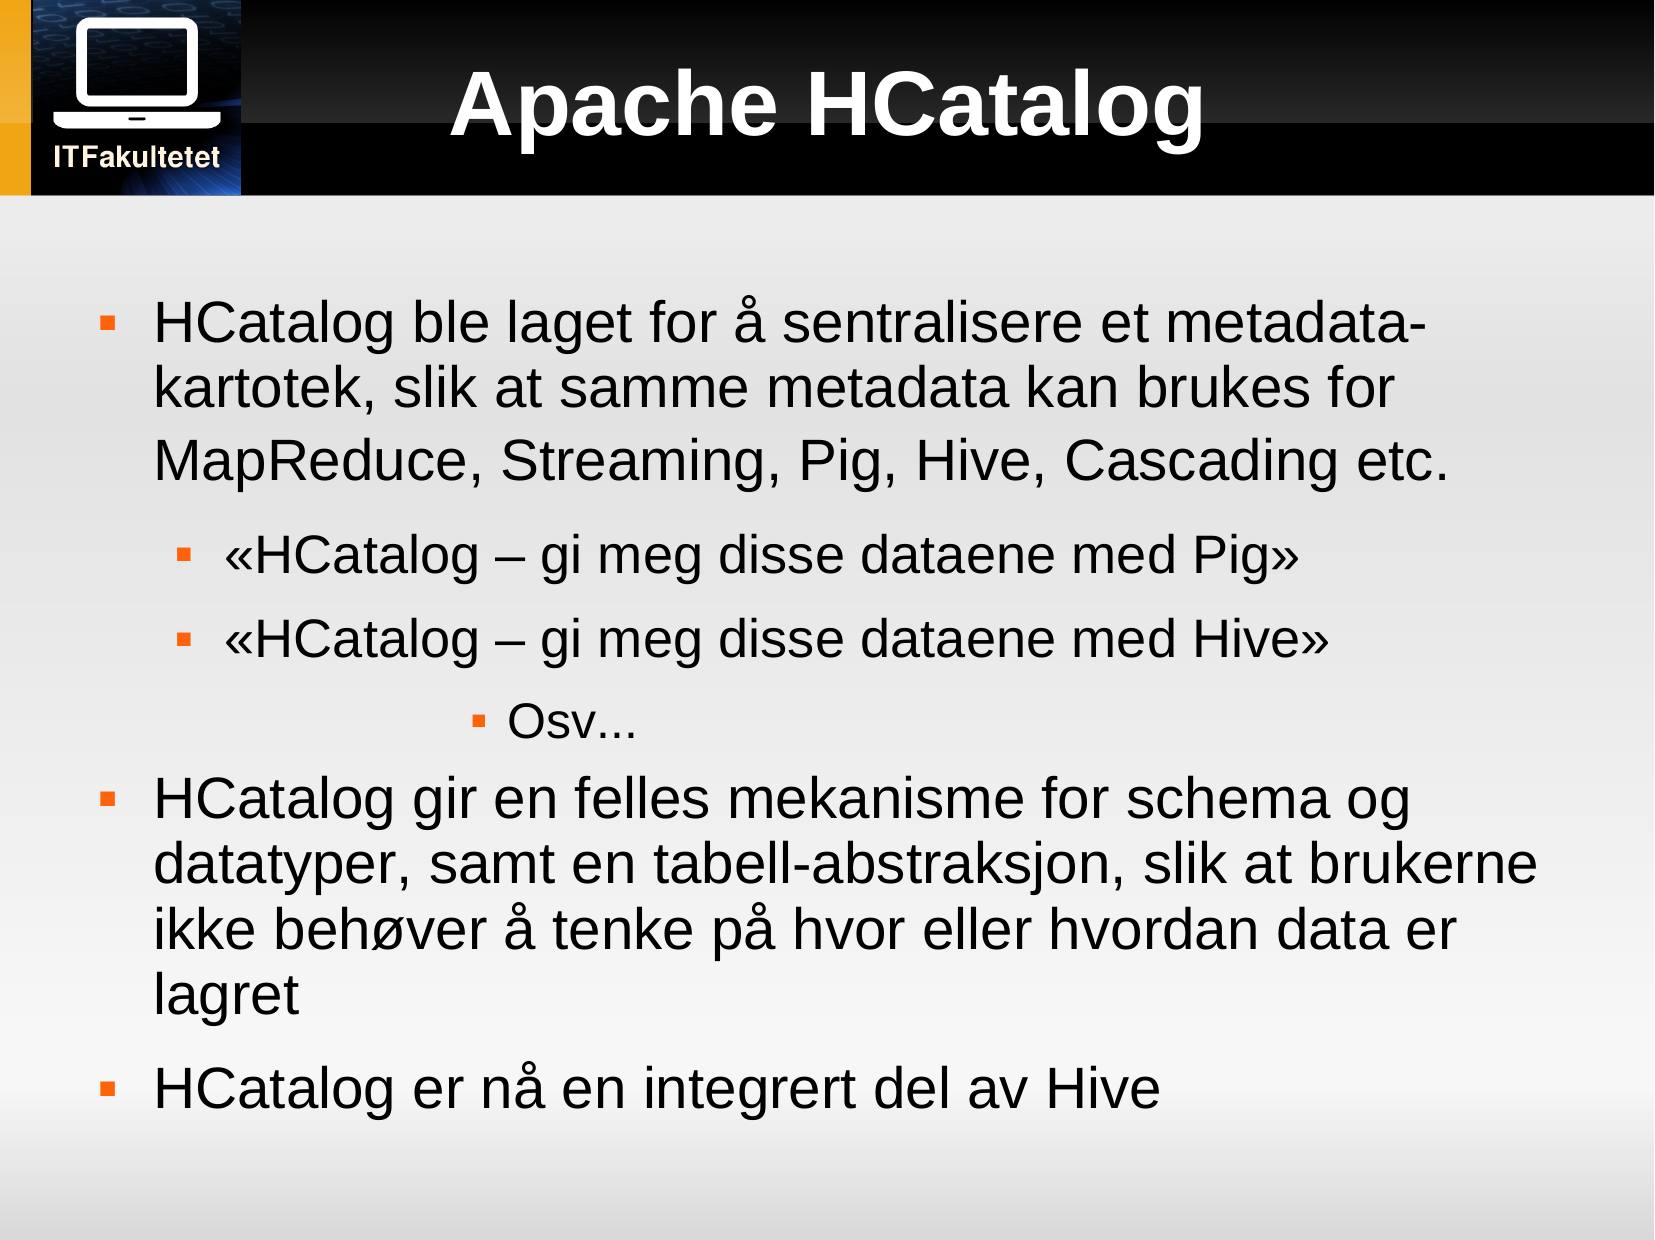

Apache HCatalog
HCatalog ble laget for å sentralisere et metadata-

kartotek, slik at samme metadata kan brukes for
MapReduce, Streaming, Pig, Hive, Cascading etc.
«HCatalog – gi meg disse dataene med Pig»

«HCatalog – gi meg disse dataene med Hive»

Osv...

HCatalog gir en felles mekanisme for schema og

datatyper, samt en tabell-abstraksjon, slik at brukerne
ikke behøver å tenke på hvor eller hvordan data er
lagret
HCatalog er nå en integrert del av Hive
